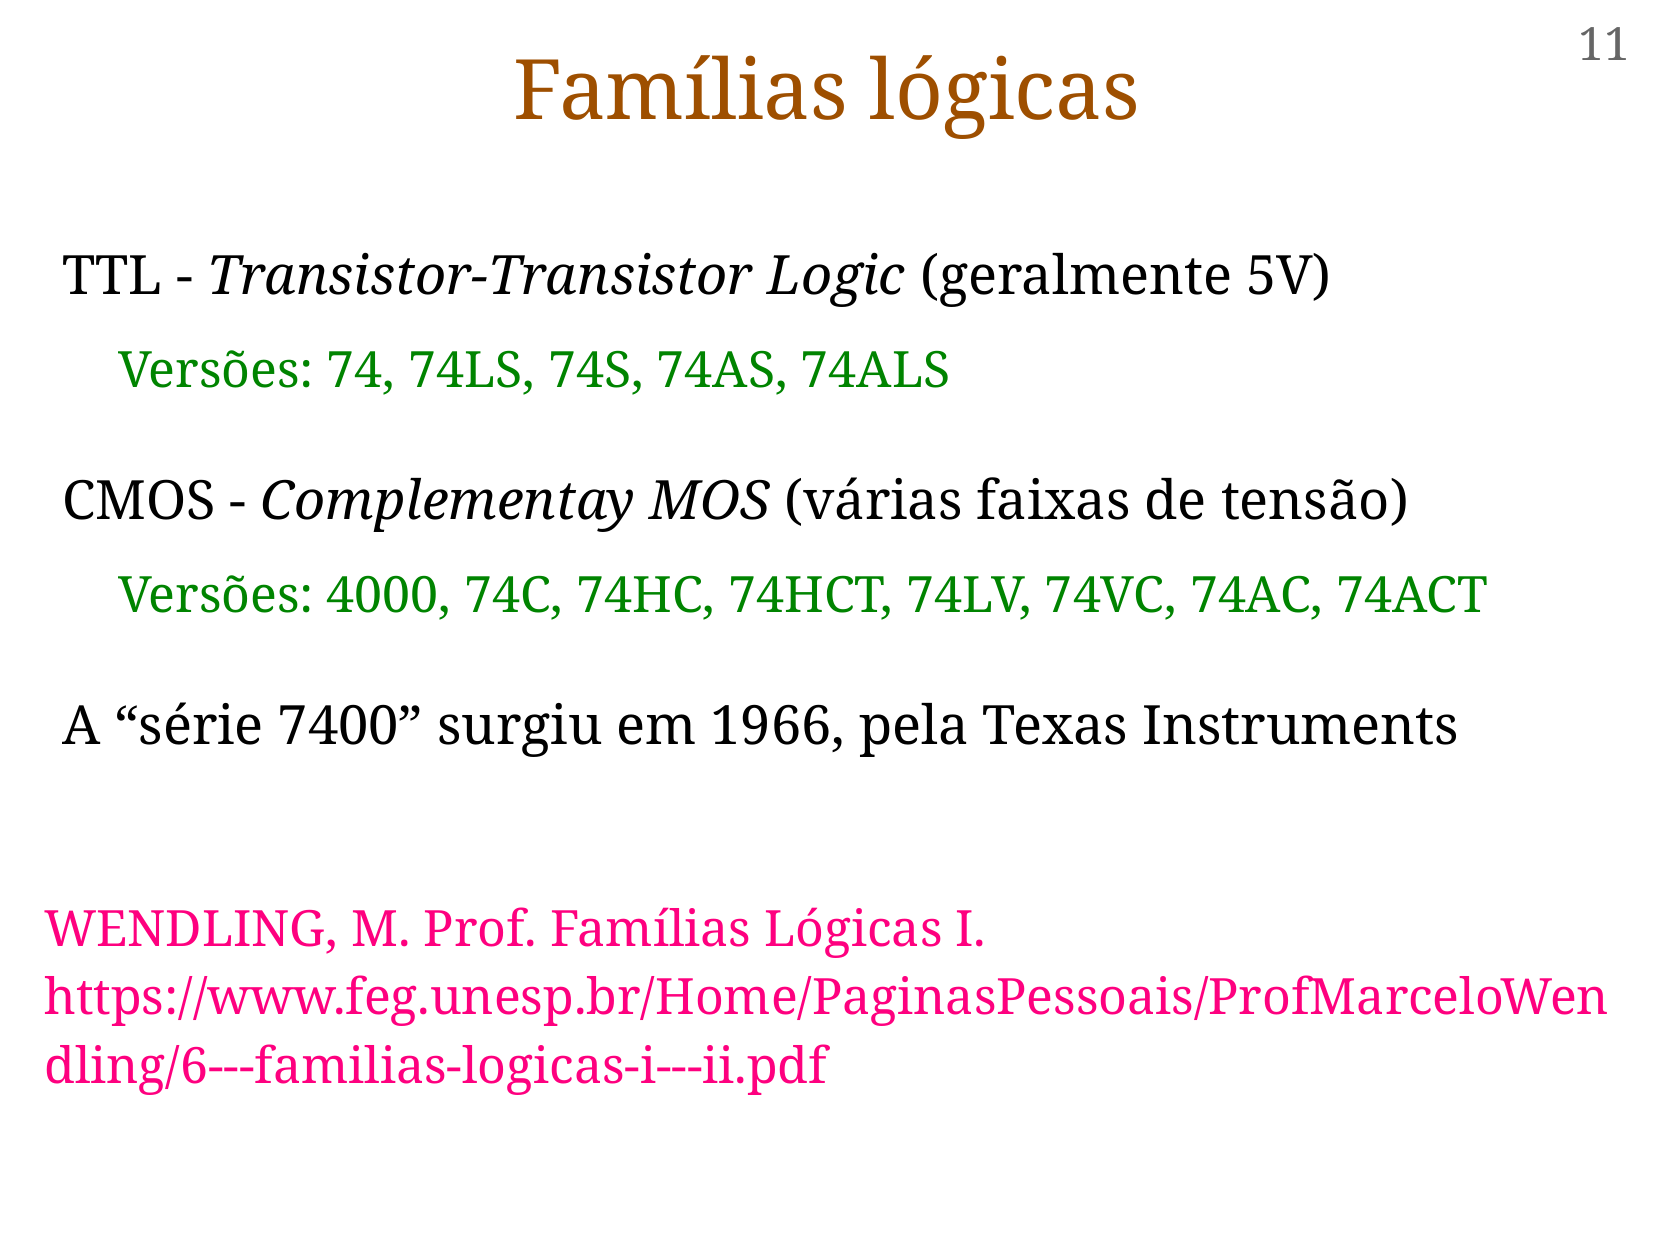

11
# Famílias lógicas
TTL - Transistor-Transistor Logic (geralmente 5V)
Versões: 74, 74LS, 74S, 74AS, 74ALS
CMOS - Complementay MOS (várias faixas de tensão)
Versões: 4000, 74C, 74HC, 74HCT, 74LV, 74VC, 74AC, 74ACT
A “série 7400” surgiu em 1966, pela Texas Instruments
WENDLING, M. Prof. Famílias Lógicas I. https://www.feg.unesp.br/Home/PaginasPessoais/ProfMarceloWendling/6---familias-logicas-i---ii.pdf